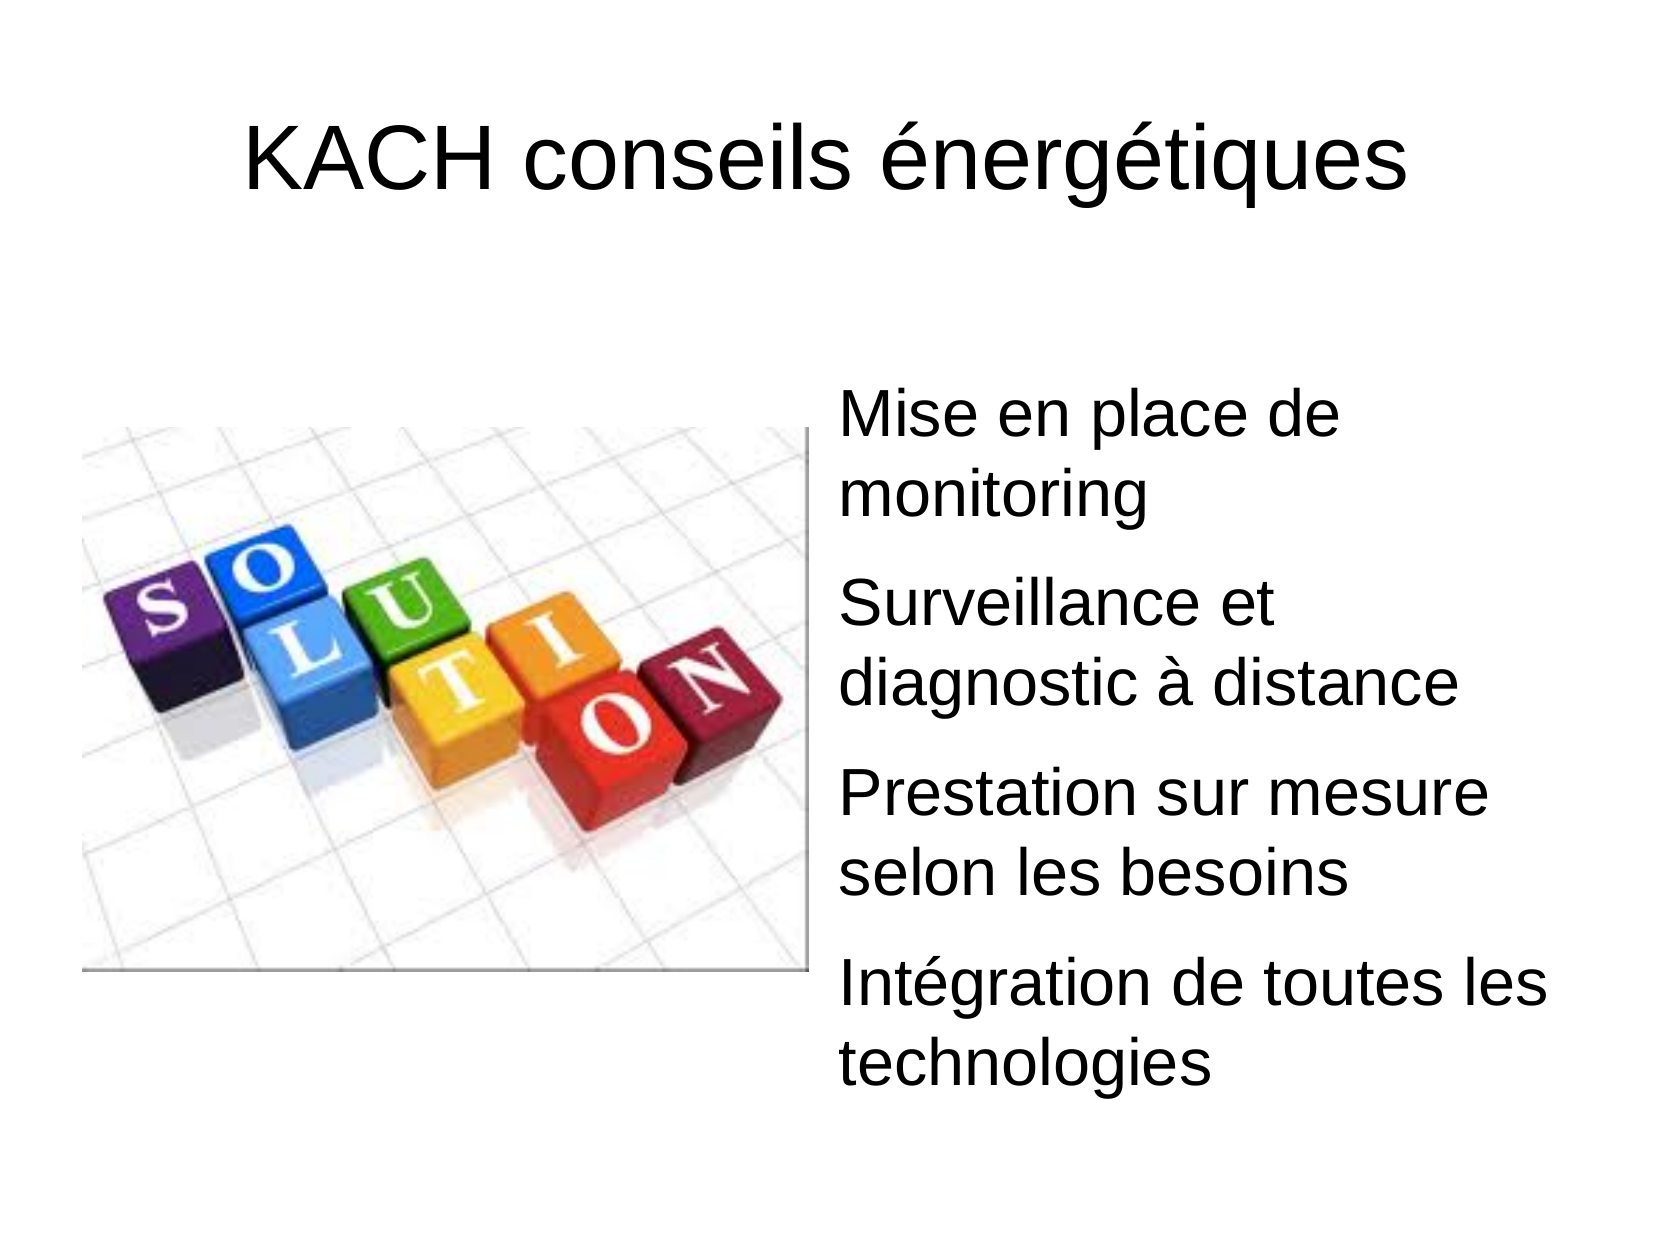

# KACH conseils énergétiques
Mise en place de monitoring
Surveillance et diagnostic à distance
Prestation sur mesure selon les besoins
Intégration de toutes les technologies